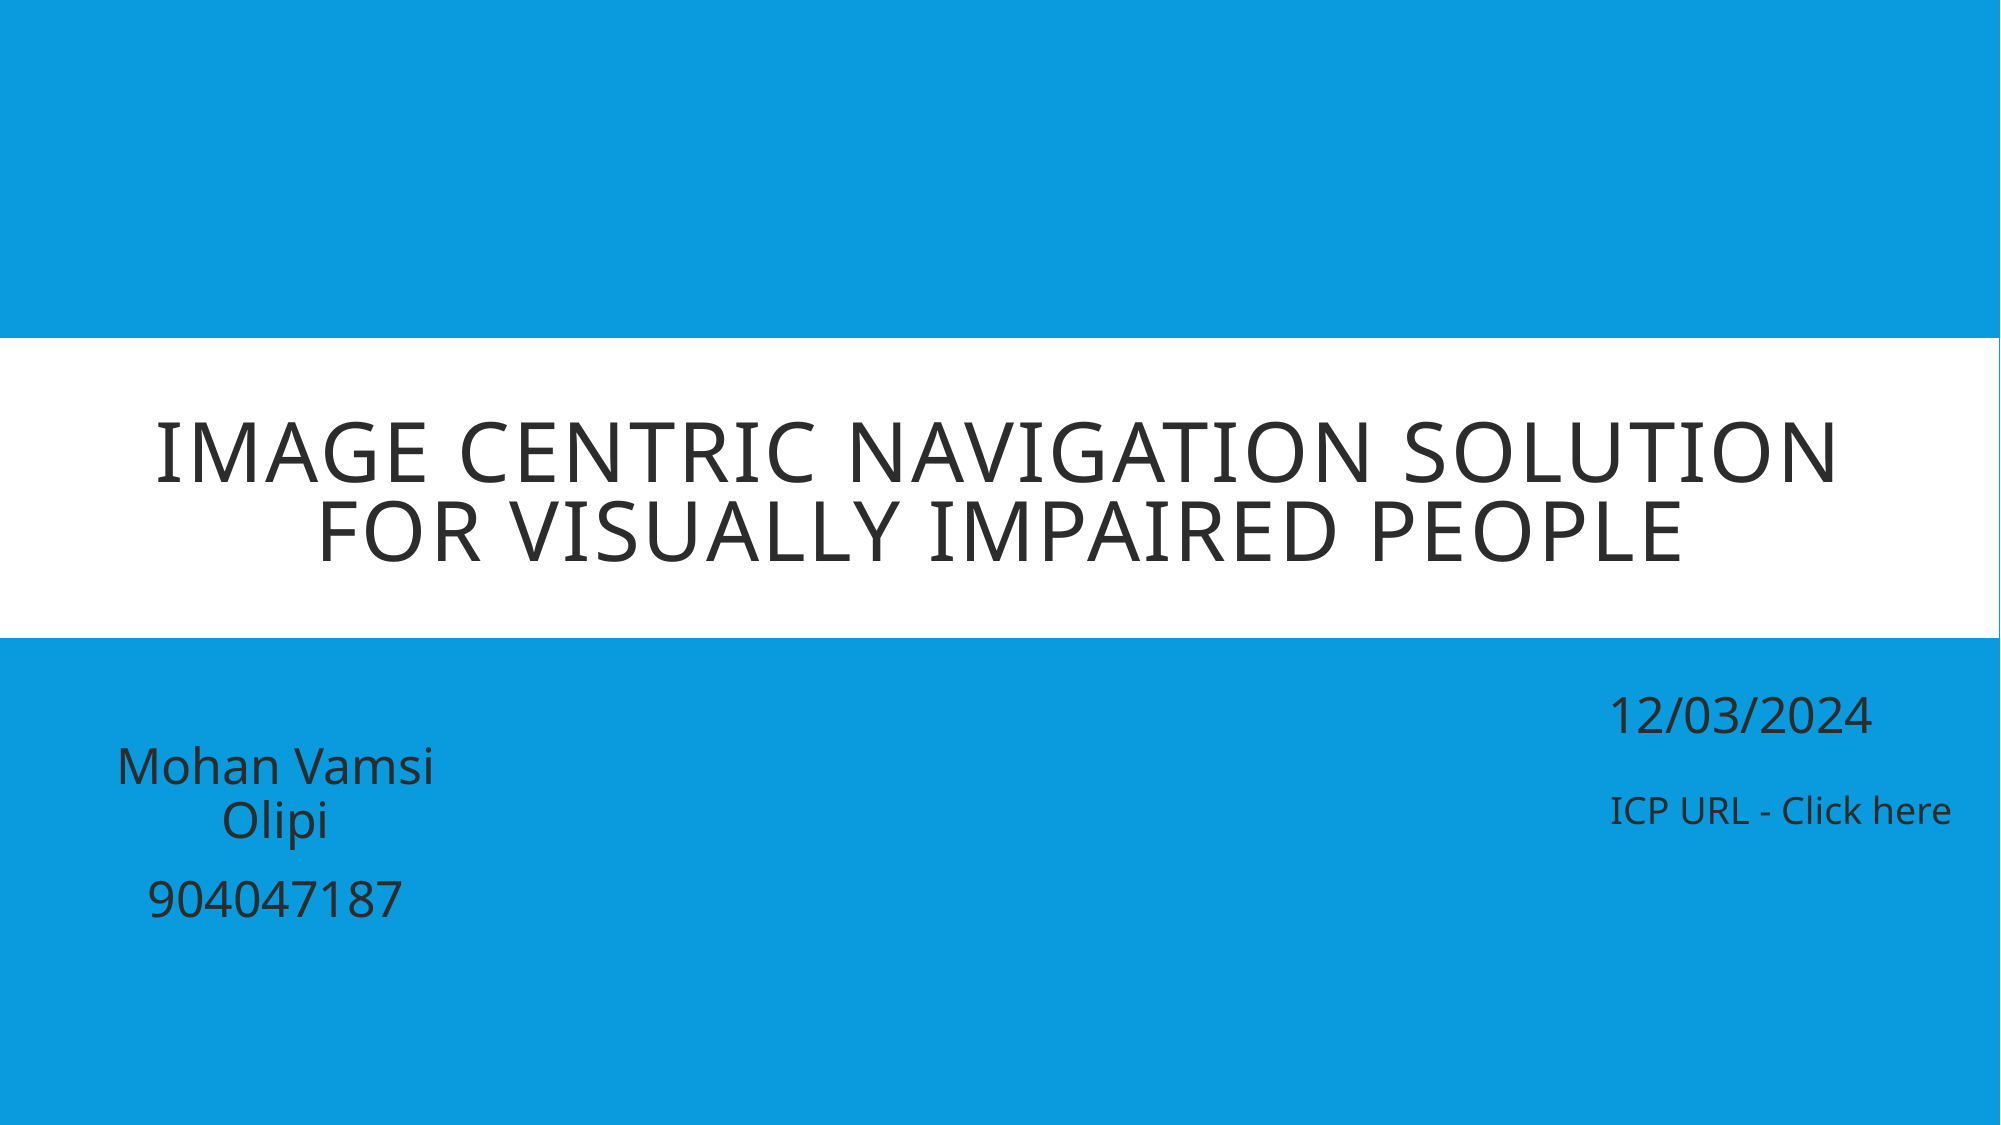

# Image Centric Navigation solution for visually impaired people
12/03/2024
Mohan Vamsi Olipi
904047187
ICP URL - Click here